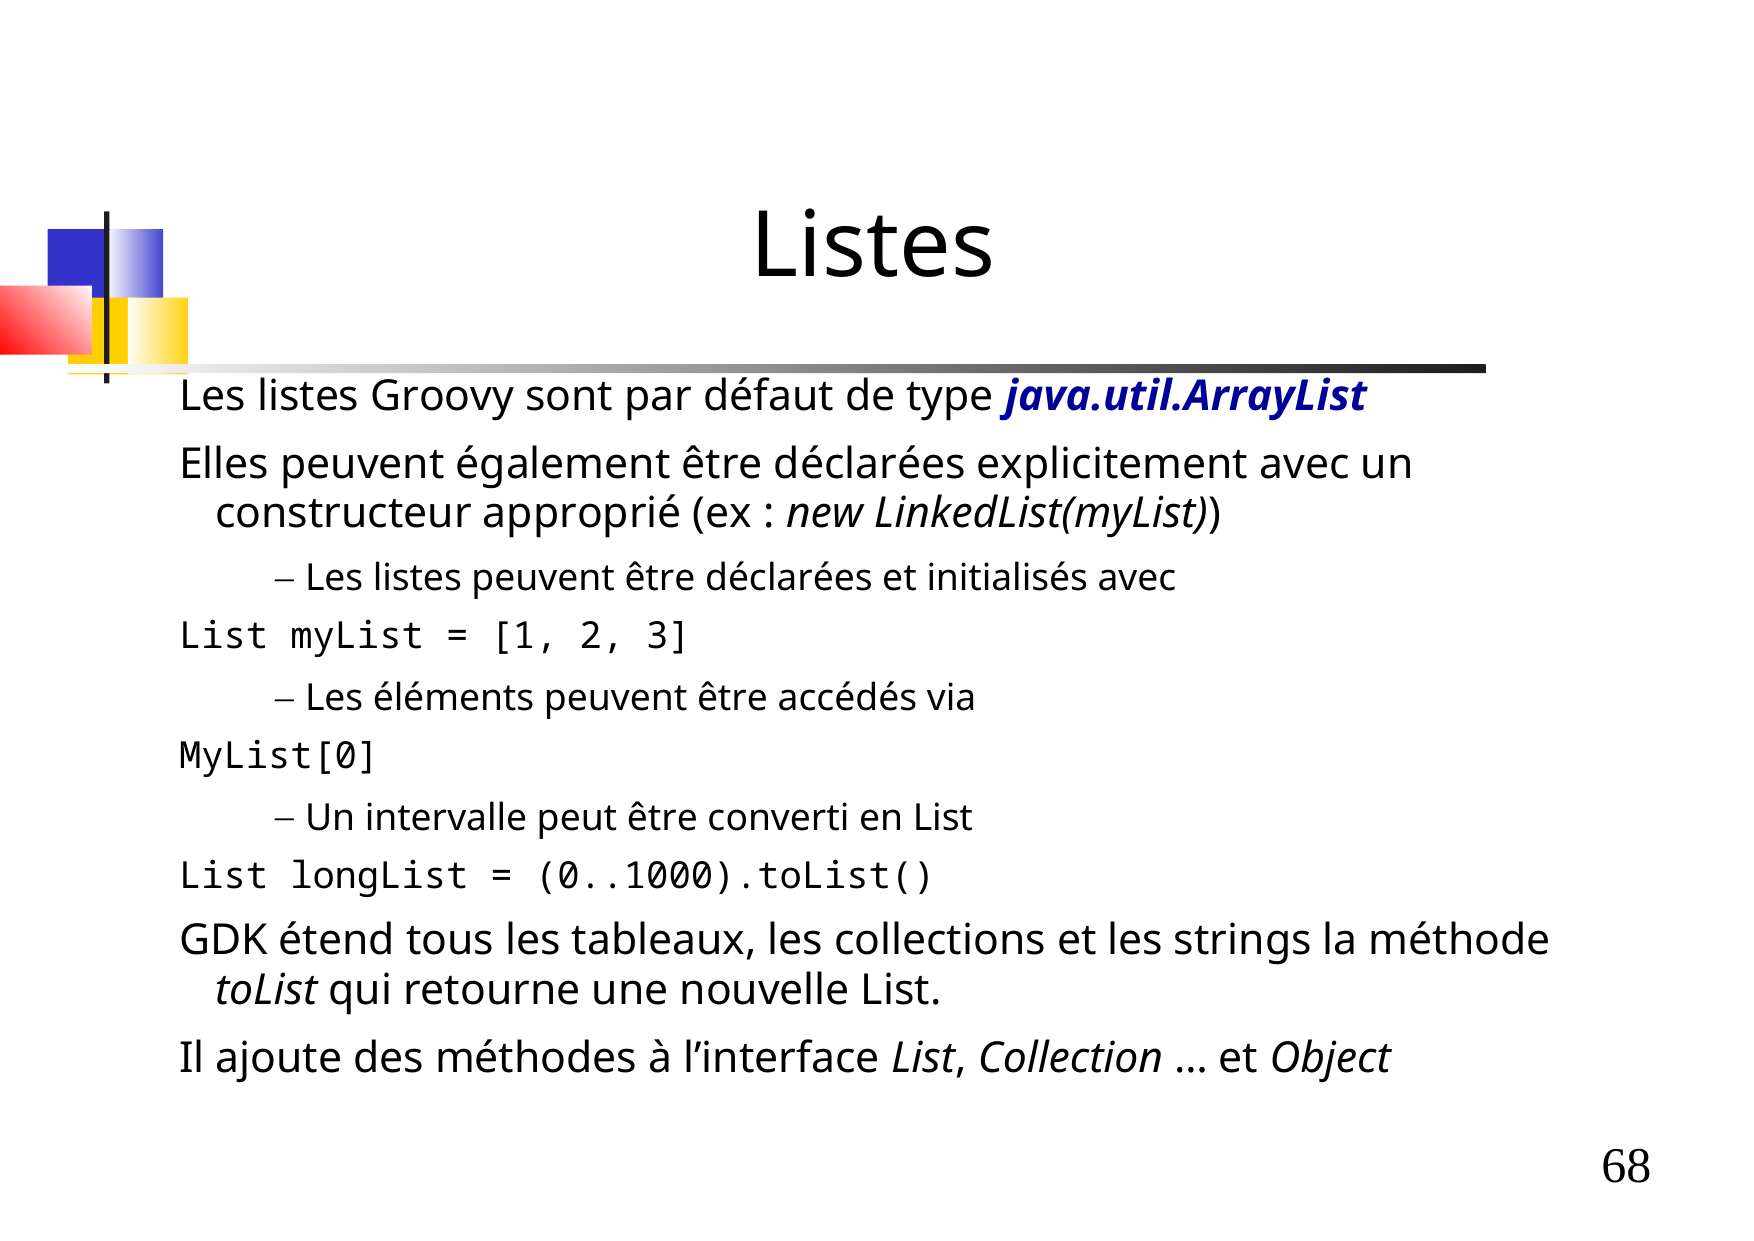

# Listes
Les listes Groovy sont par défaut de type java.util.ArrayList
Elles peuvent également être déclarées explicitement avec un constructeur approprié (ex : new LinkedList(myList))
Les listes peuvent être déclarées et initialisés avec
List myList = [1, 2, 3]
Les éléments peuvent être accédés via
MyList[0]
Un intervalle peut être converti en List
List longList = (0..1000).toList()
GDK étend tous les tableaux, les collections et les strings la méthode toList qui retourne une nouvelle List.
Il ajoute des méthodes à l’interface List, Collection … et Object